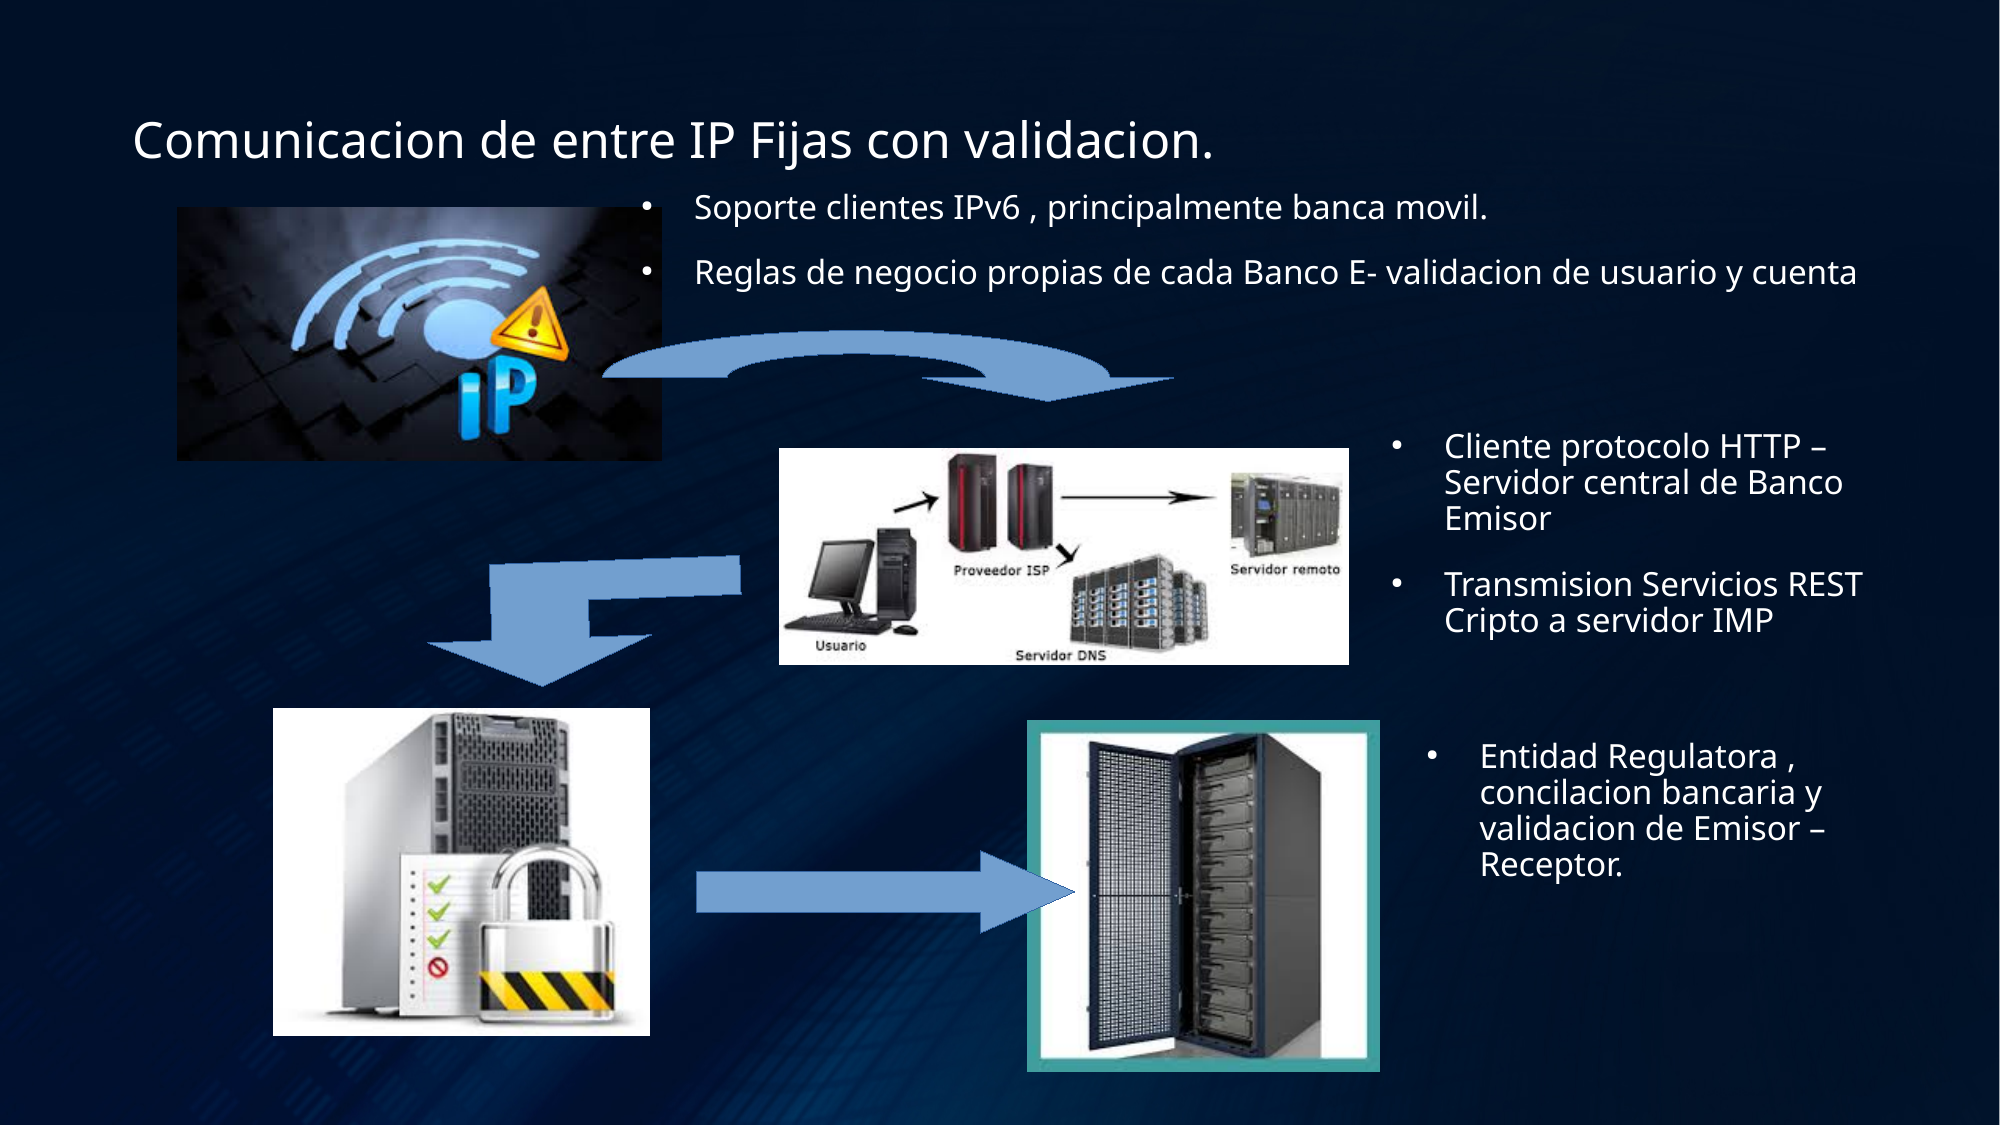

Comunicacion de entre IP Fijas con validacion.
# Soporte clientes IPv6 , principalmente banca movil.
Reglas de negocio propias de cada Banco E- validacion de usuario y cuenta
Cliente protocolo HTTP – Servidor central de Banco Emisor
Transmision Servicios REST Cripto a servidor IMP
Entidad Regulatora , concilacion bancaria y validacion de Emisor – Receptor.